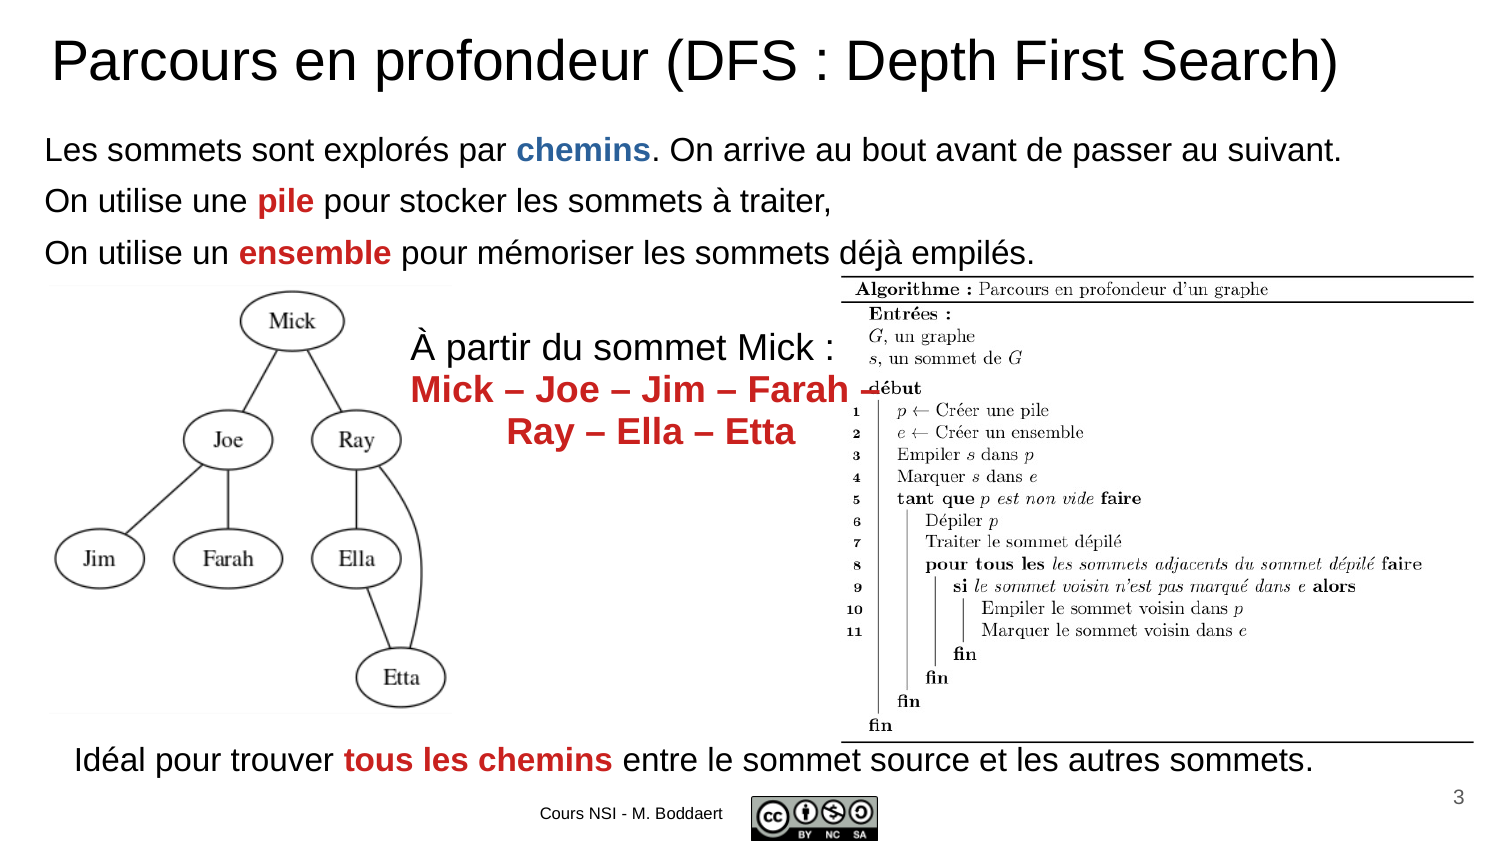

# Parcours en profondeur (DFS : Depth First Search)
Les sommets sont explorés par chemins. On arrive au bout avant de passer au suivant.
On utilise une pile pour stocker les sommets à traiter,
On utilise un ensemble pour mémoriser les sommets déjà empilés.
À partir du sommet Mick :
Mick – Joe – Jim – Farah –
Ray – Ella – Etta
Idéal pour trouver tous les chemins entre le sommet source et les autres sommets.